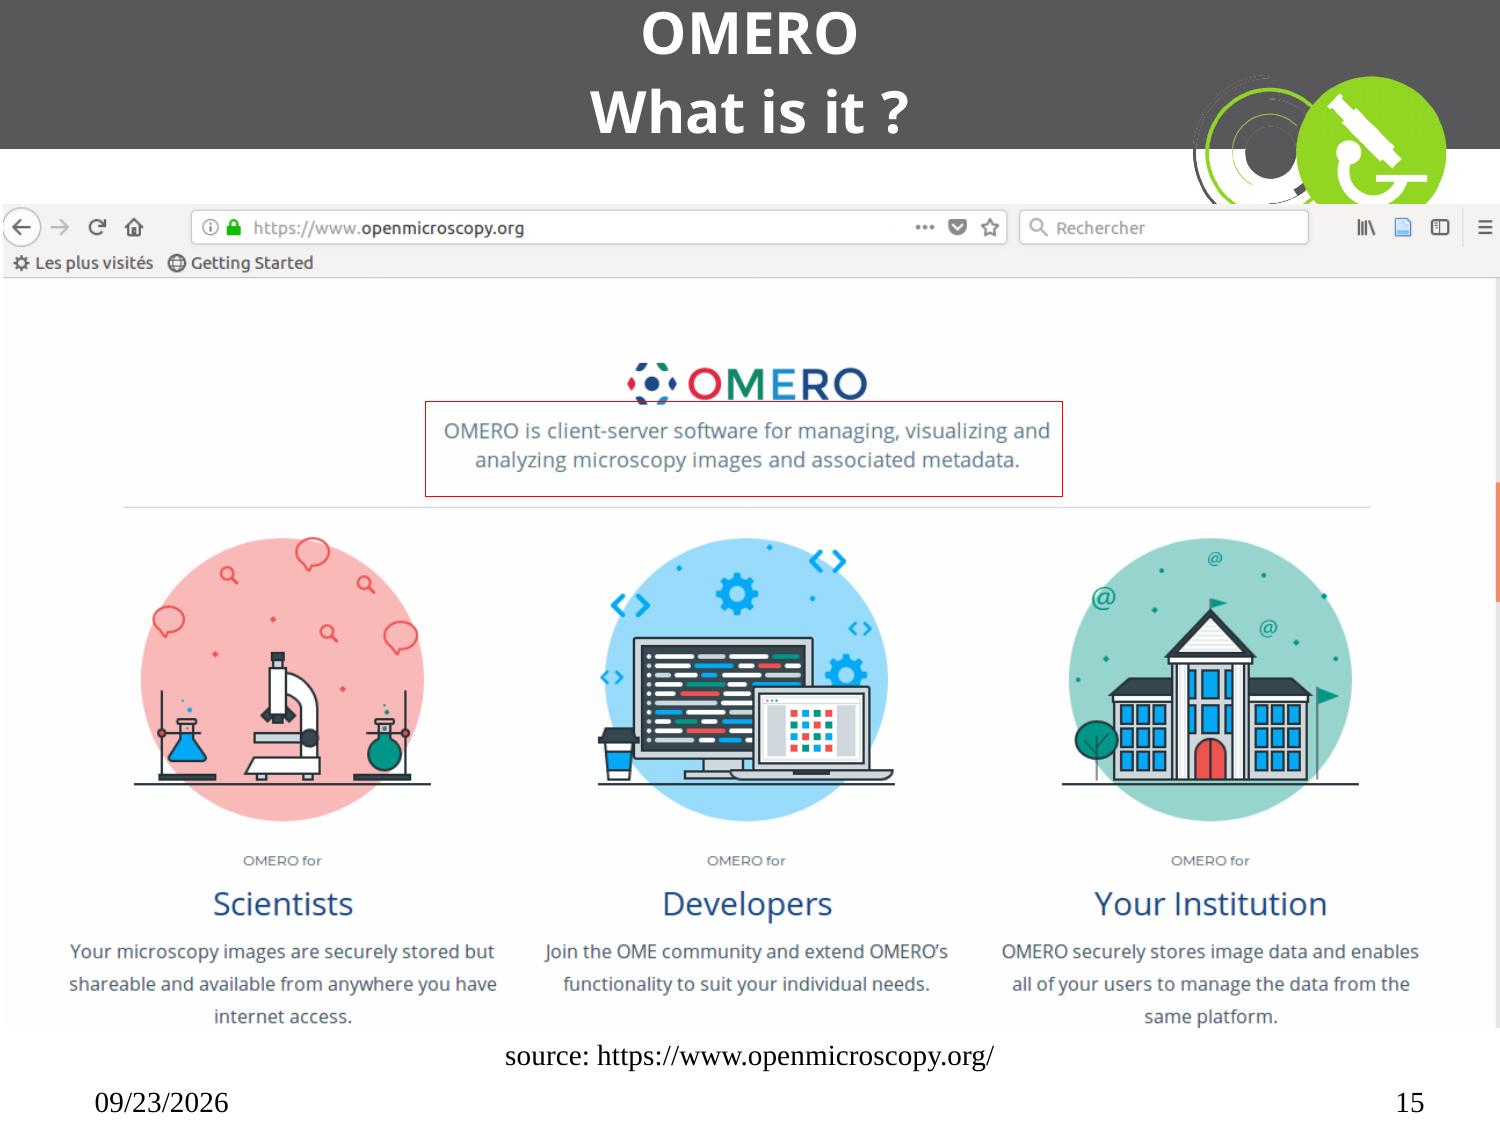

# OMERO What is it ?
source: https://www.openmicroscopy.org/
15